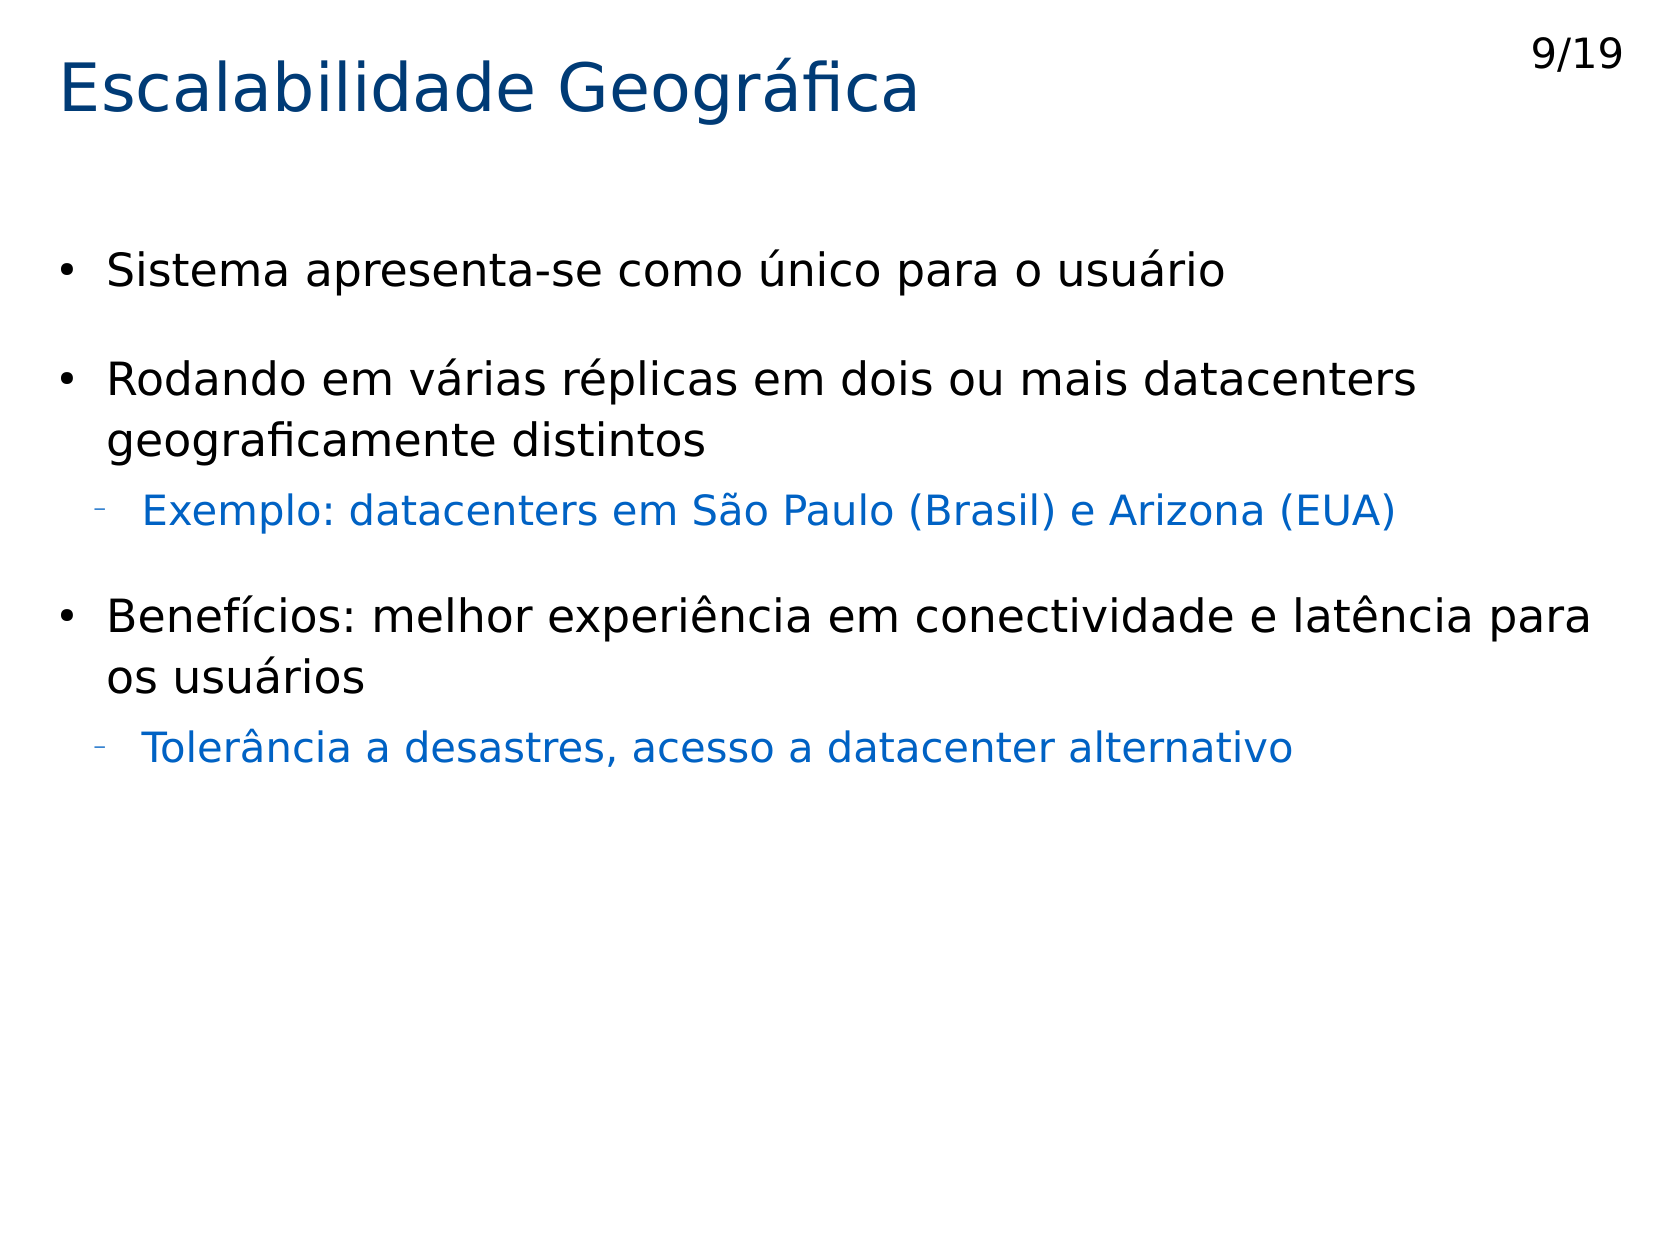

# Escalabilidade Geográfica
9
Sistema apresenta-se como único para o usuário
Rodando em várias réplicas em dois ou mais datacenters geograficamente distintos
Exemplo: datacenters em São Paulo (Brasil) e Arizona (EUA)
Benefícios: melhor experiência em conectividade e latência para os usuários
Tolerância a desastres, acesso a datacenter alternativo